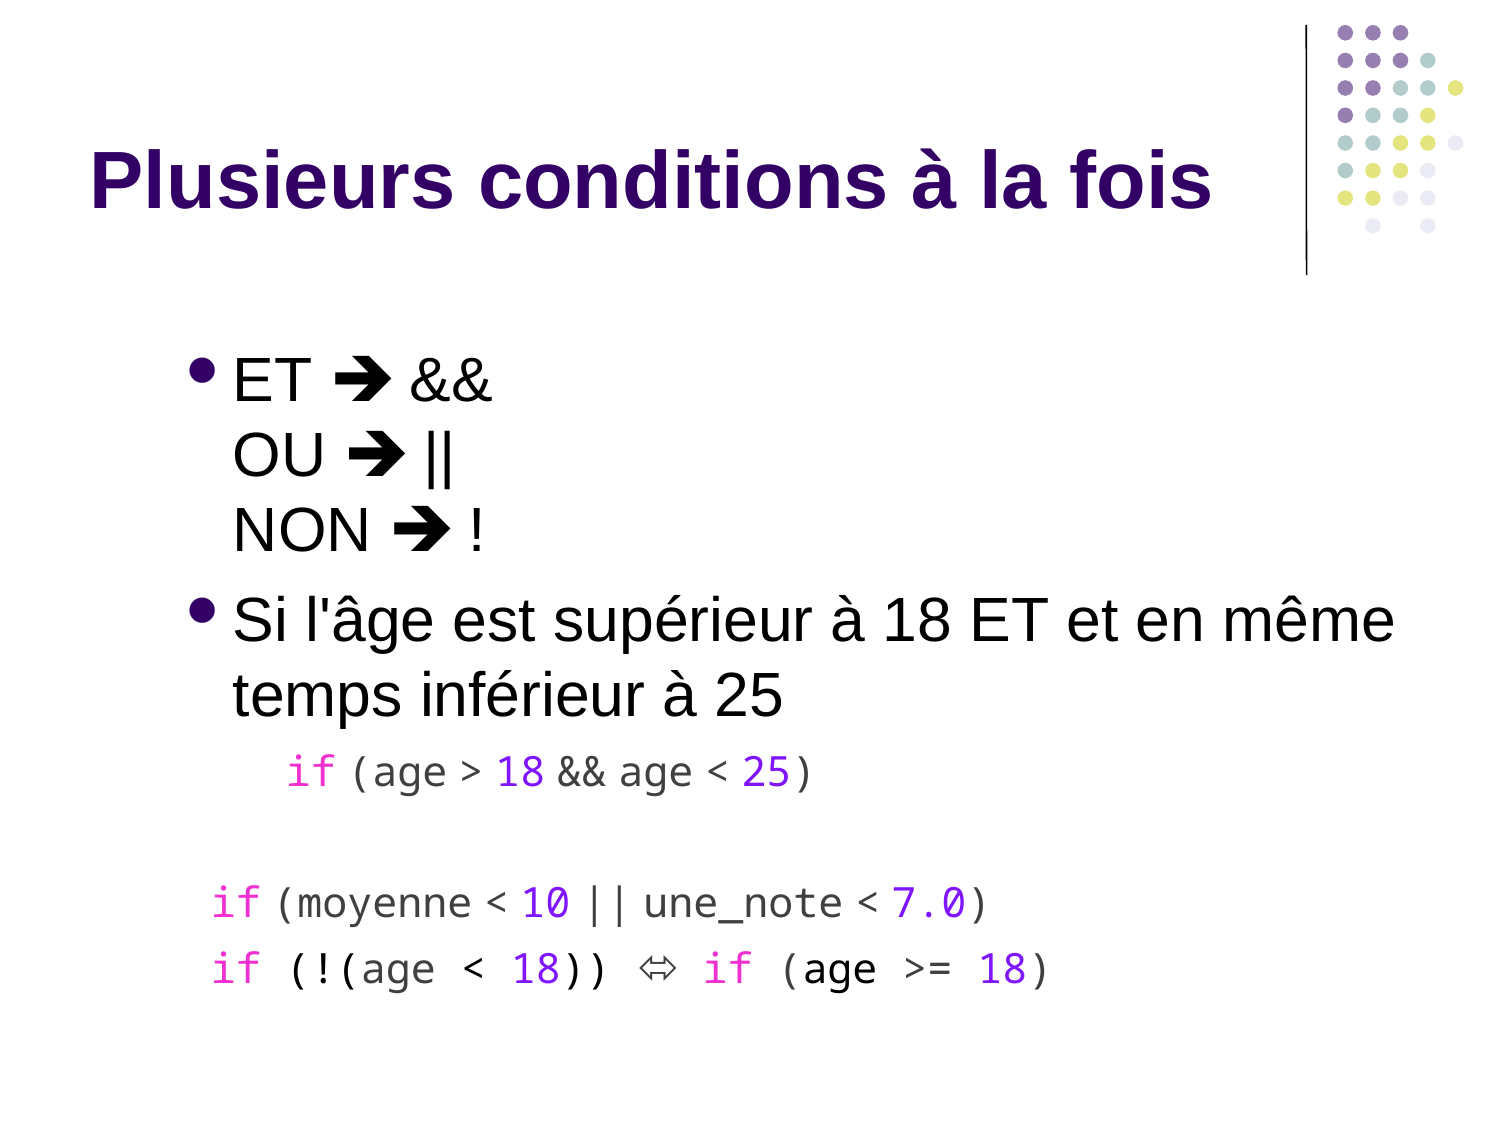

# Plusieurs conditions à la fois
ET  &&
OU  ||
NON  !
Si l'âge est supérieur à 18 ET et en même temps inférieur à 25
 if (age > 18 && age < 25)
 if (moyenne < 10 || une_note < 7.0)
 if (!(age < 18))  if (age >= 18)